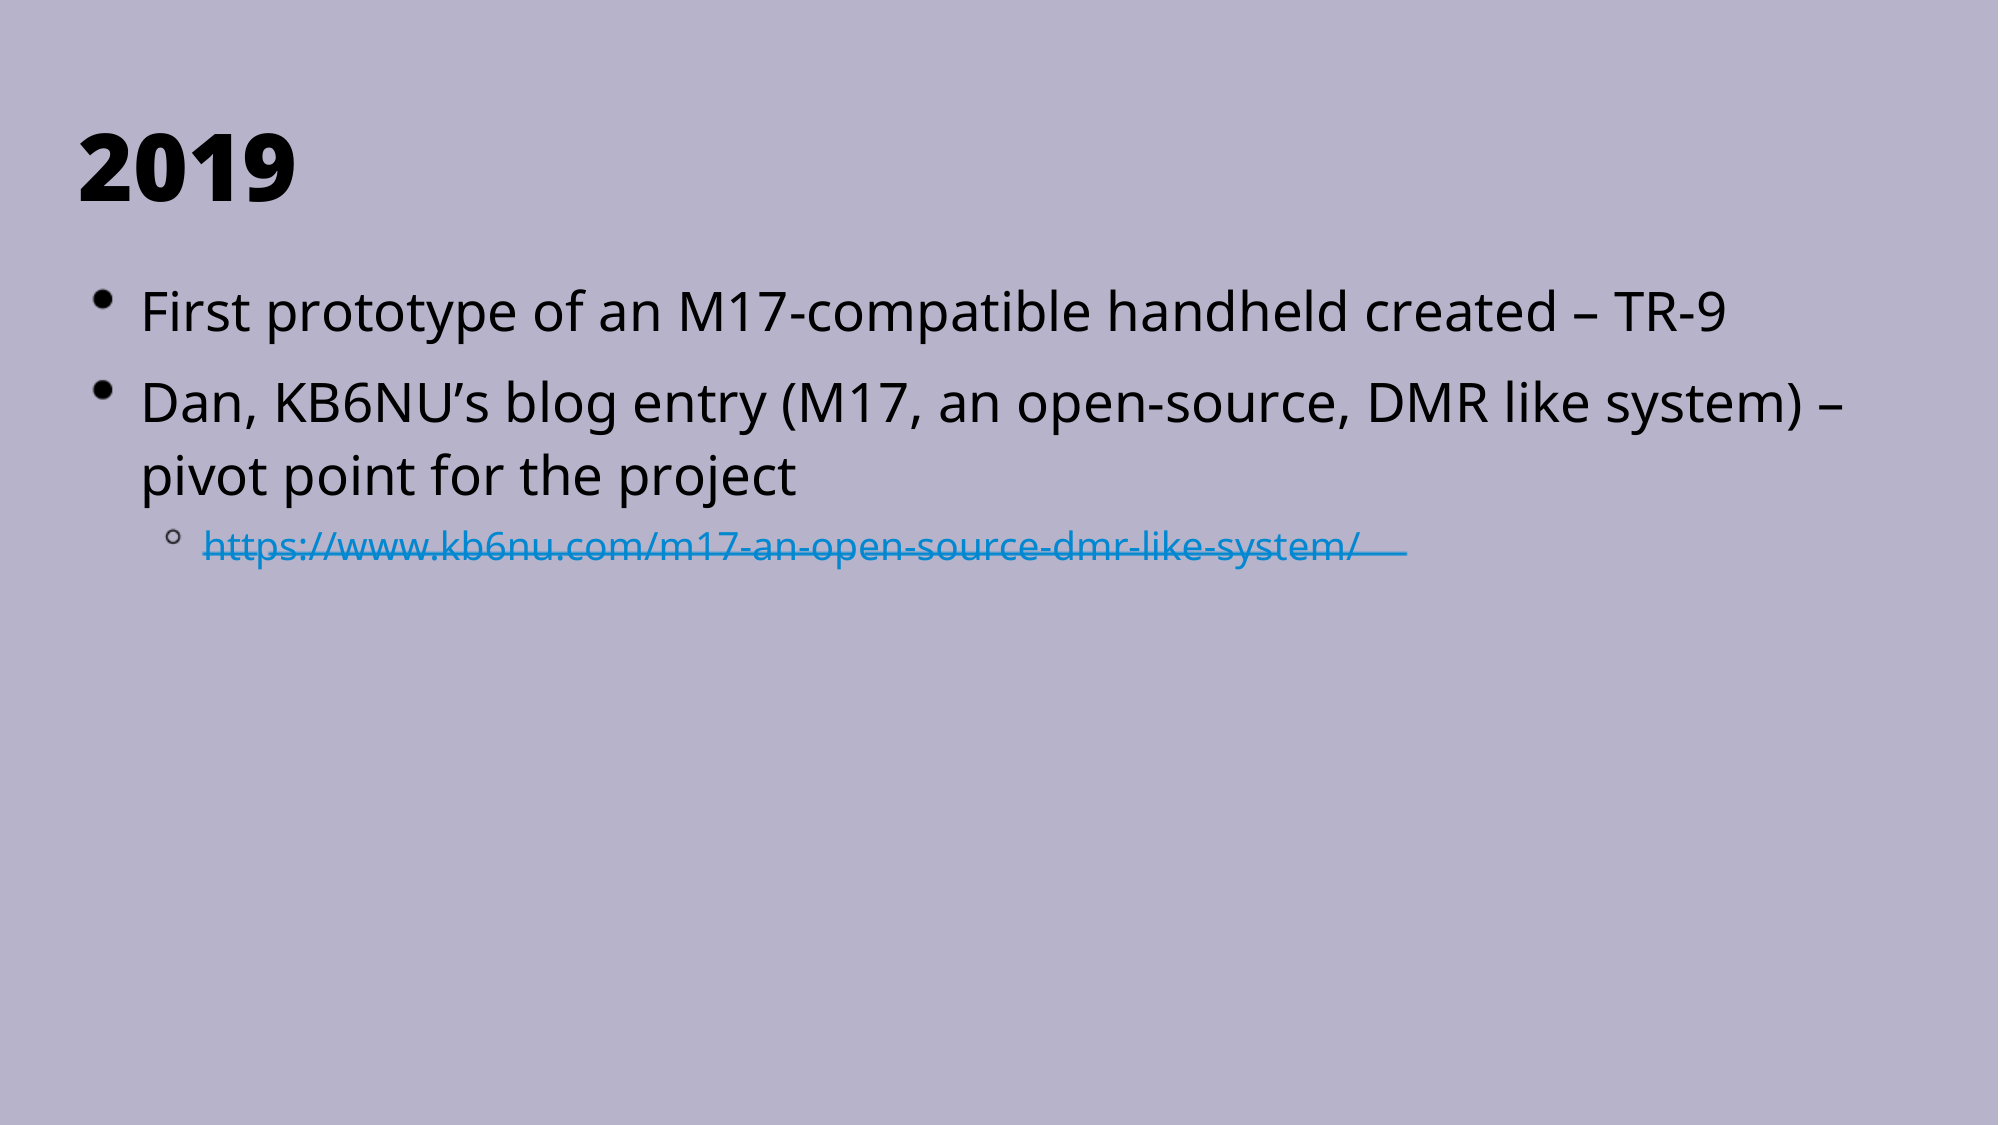

2019
First prototype of an M17-compatible handheld created – TR-9
Dan, KB6NU’s blog entry (M17, an open-source, DMR like system) –
pivot point for the project
https://www.kb6nu.com/m17-an-open-source-dmr-like-system/